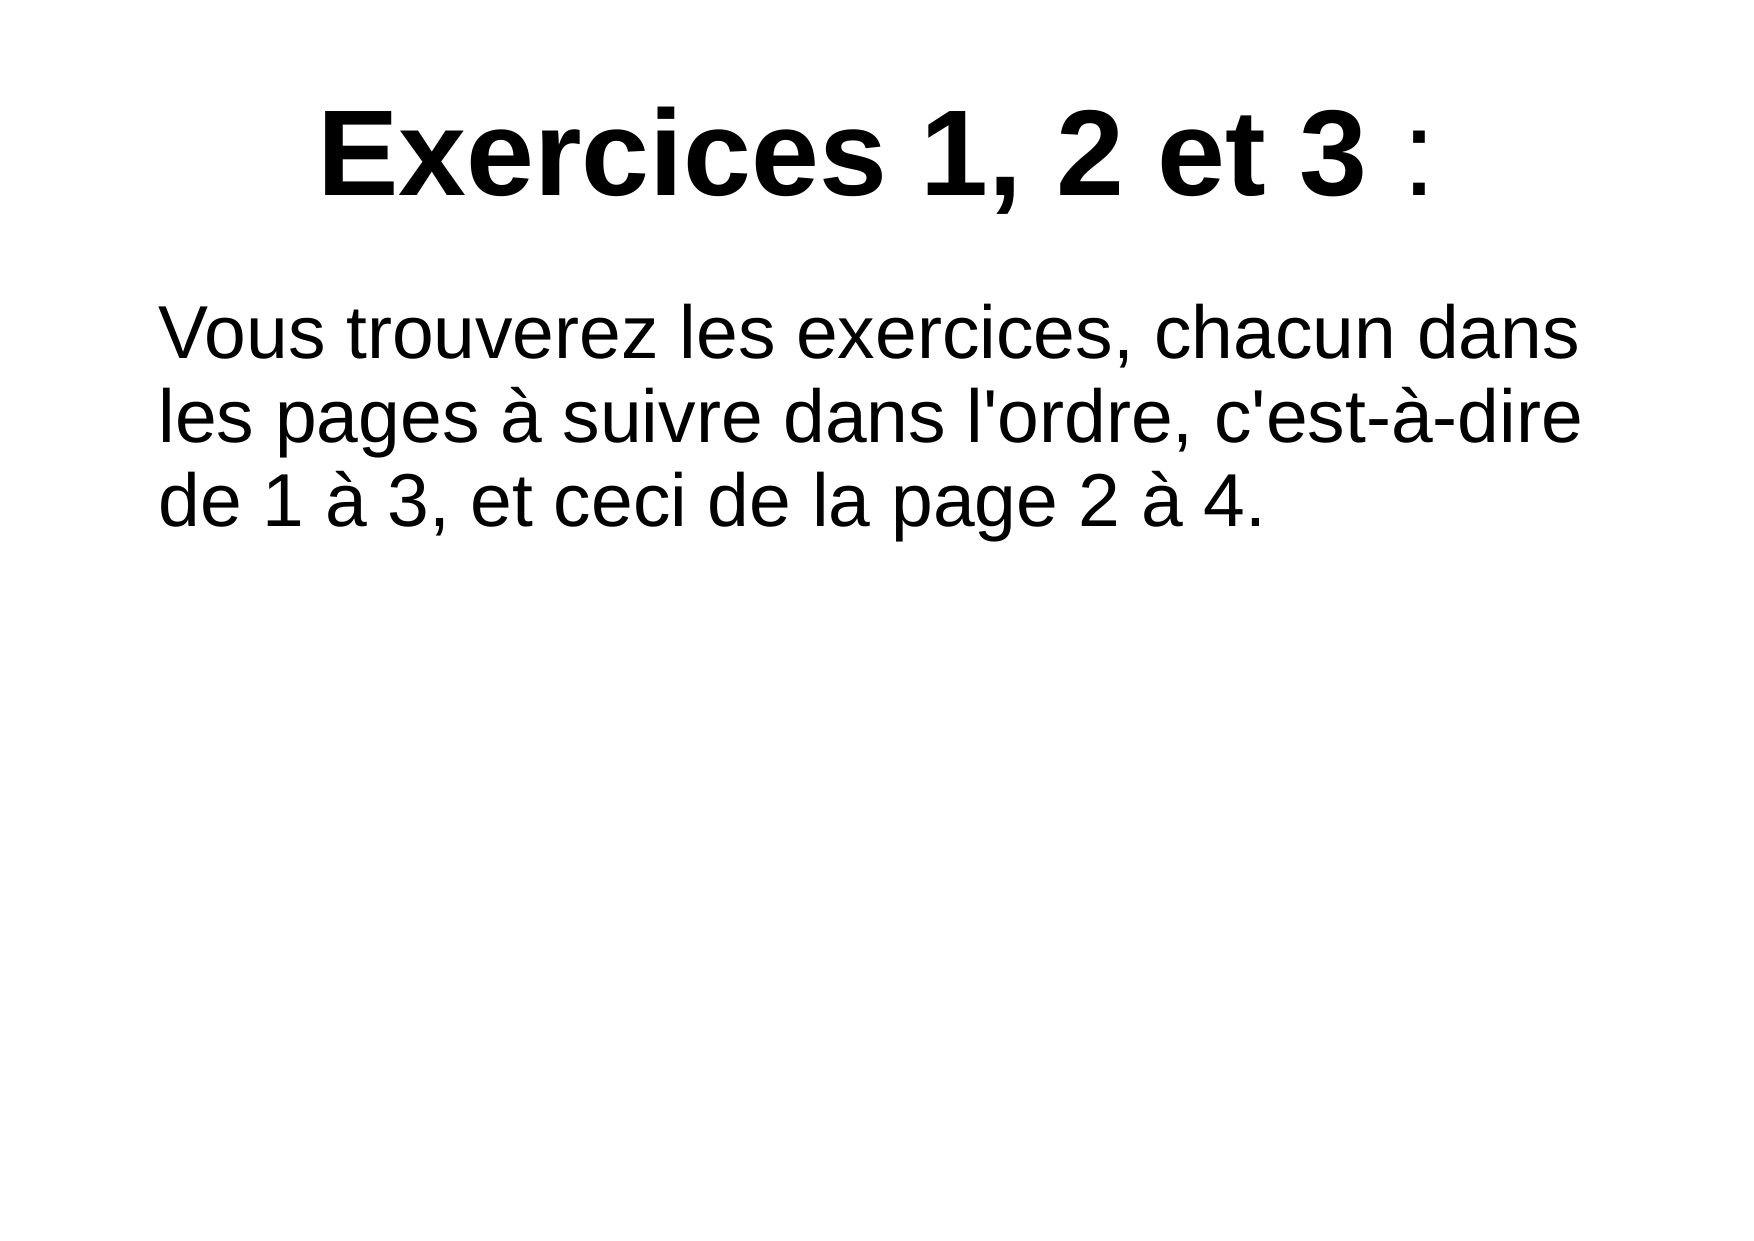

# Exercices 1, 2 et 3 :
Vous trouverez les exercices, chacun dans les pages à suivre dans l'ordre, c'est-à-dire de 1 à 3, et ceci de la page 2 à 4.